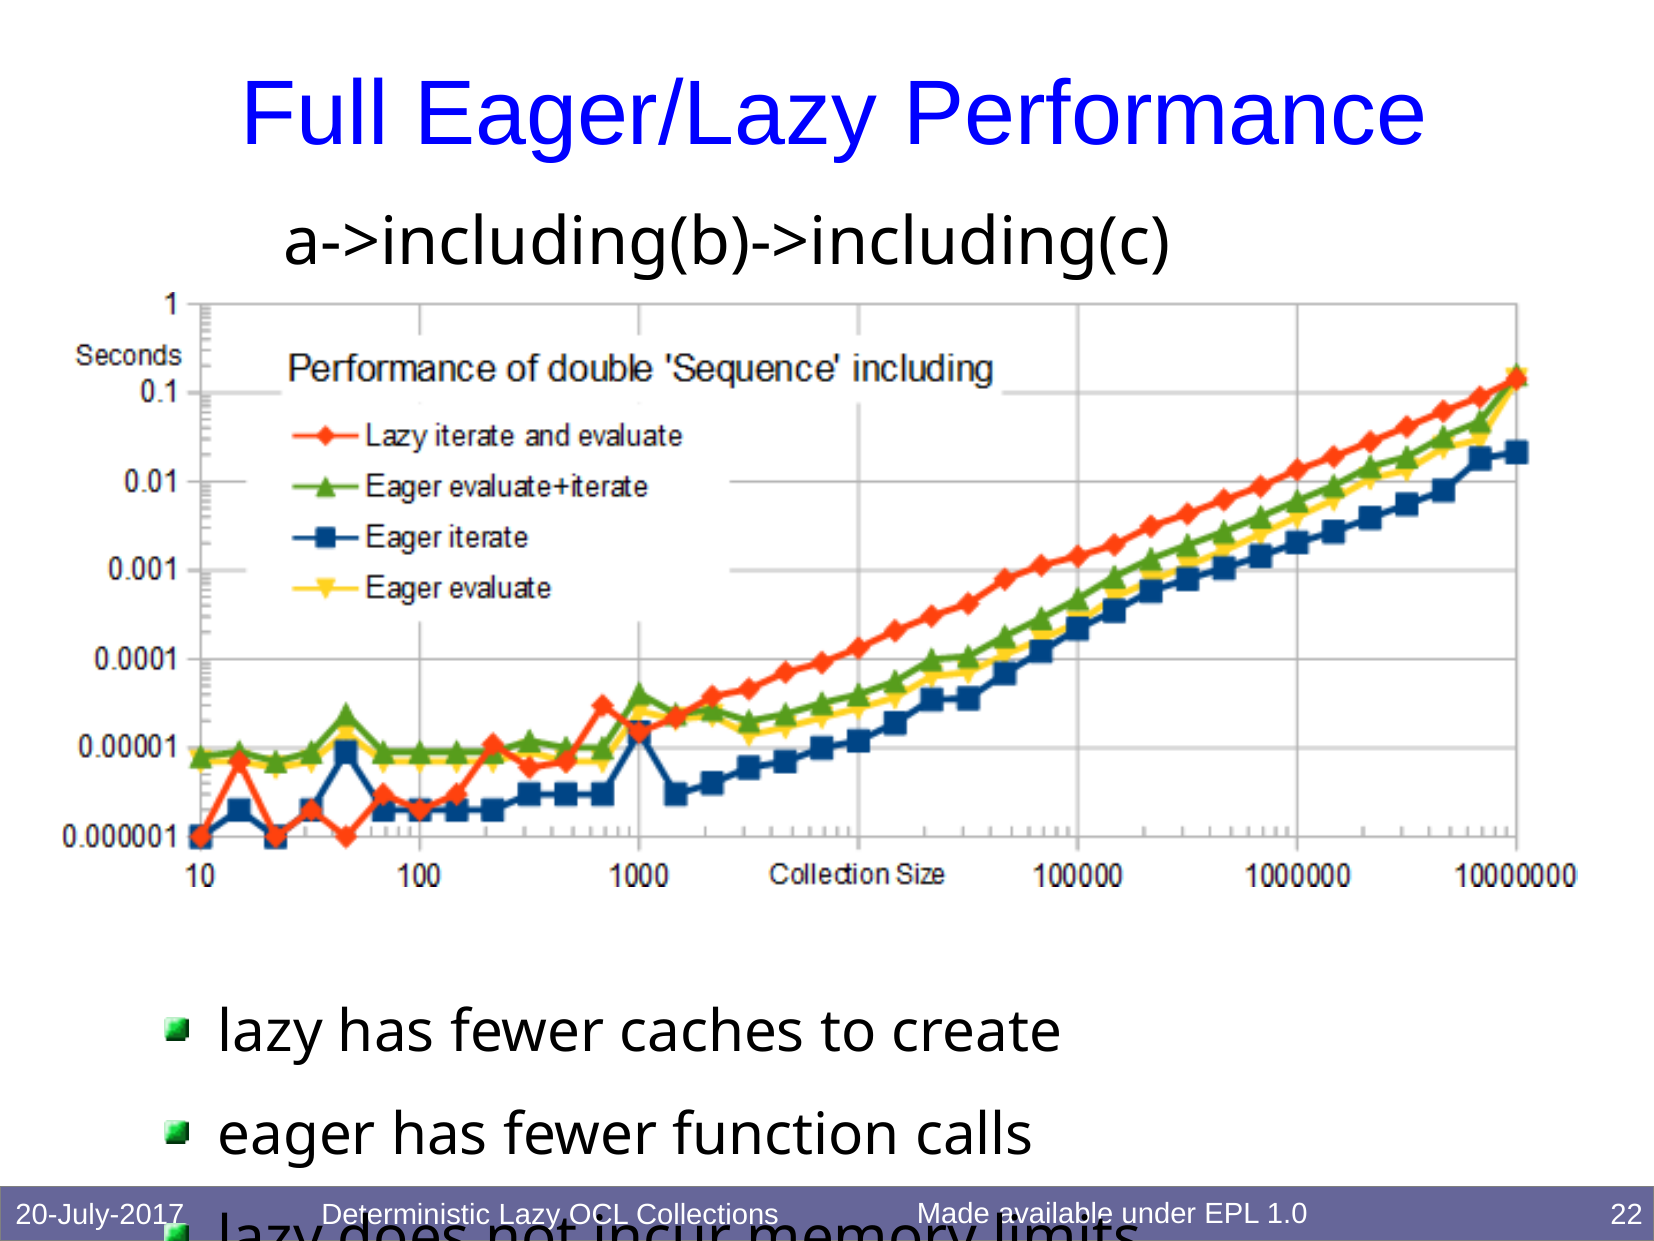

# Full Eager/Lazy Performance
 a->including(b)->including(c)
lazy has fewer caches to create
eager has fewer function calls
lazy does not incur memory limits
20-July-2017
Deterministic Lazy OCL Collections
22